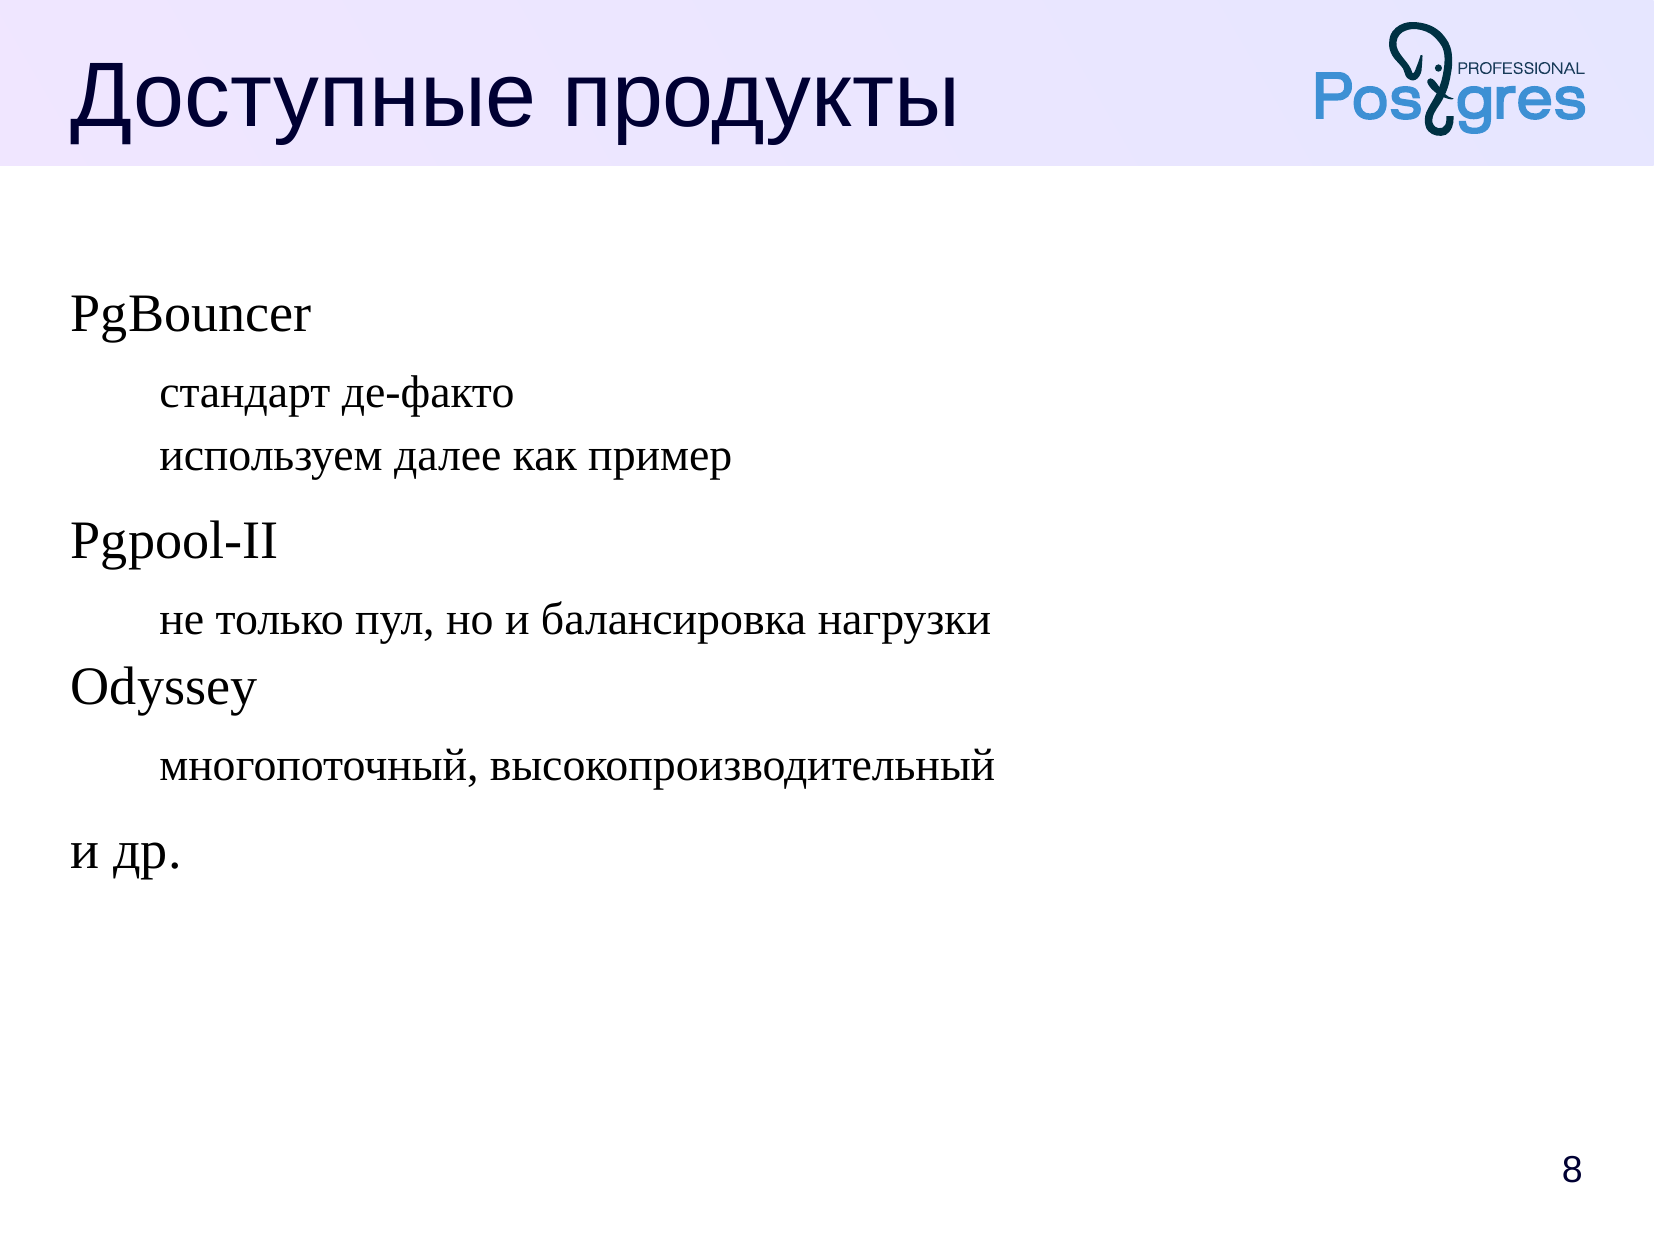

# Доступные продукты
PgBouncer
стандарт де-факто
используем далее как пример
Pgpool-II
не только пул, но и балансировка нагрузки
Odyssey
многопоточный, высокопроизводительный
и др.